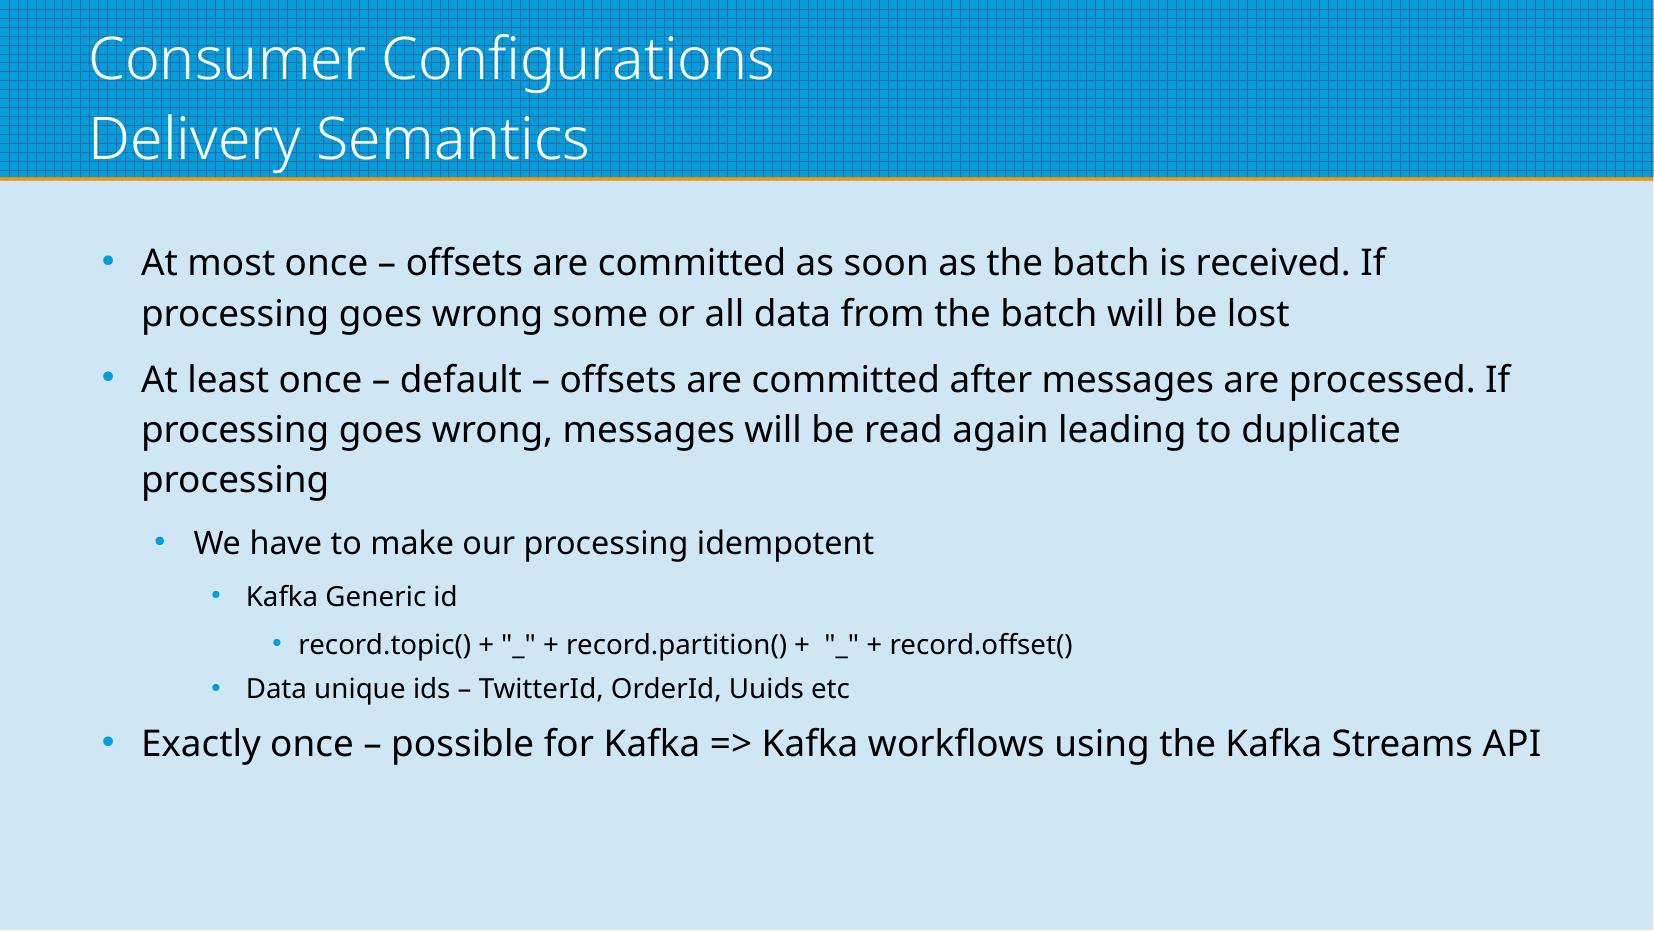

# Consumer Configurations Delivery Semantics
At most once – offsets are committed as soon as the batch is received. If processing goes wrong some or all data from the batch will be lost
At least once – default – offsets are committed after messages are processed. If processing goes wrong, messages will be read again leading to duplicate processing
We have to make our processing idempotent
Kafka Generic id
record.topic() + "_" + record.partition() + "_" + record.offset()
Data unique ids – TwitterId, OrderId, Uuids etc
Exactly once – possible for Kafka => Kafka workflows using the Kafka Streams API